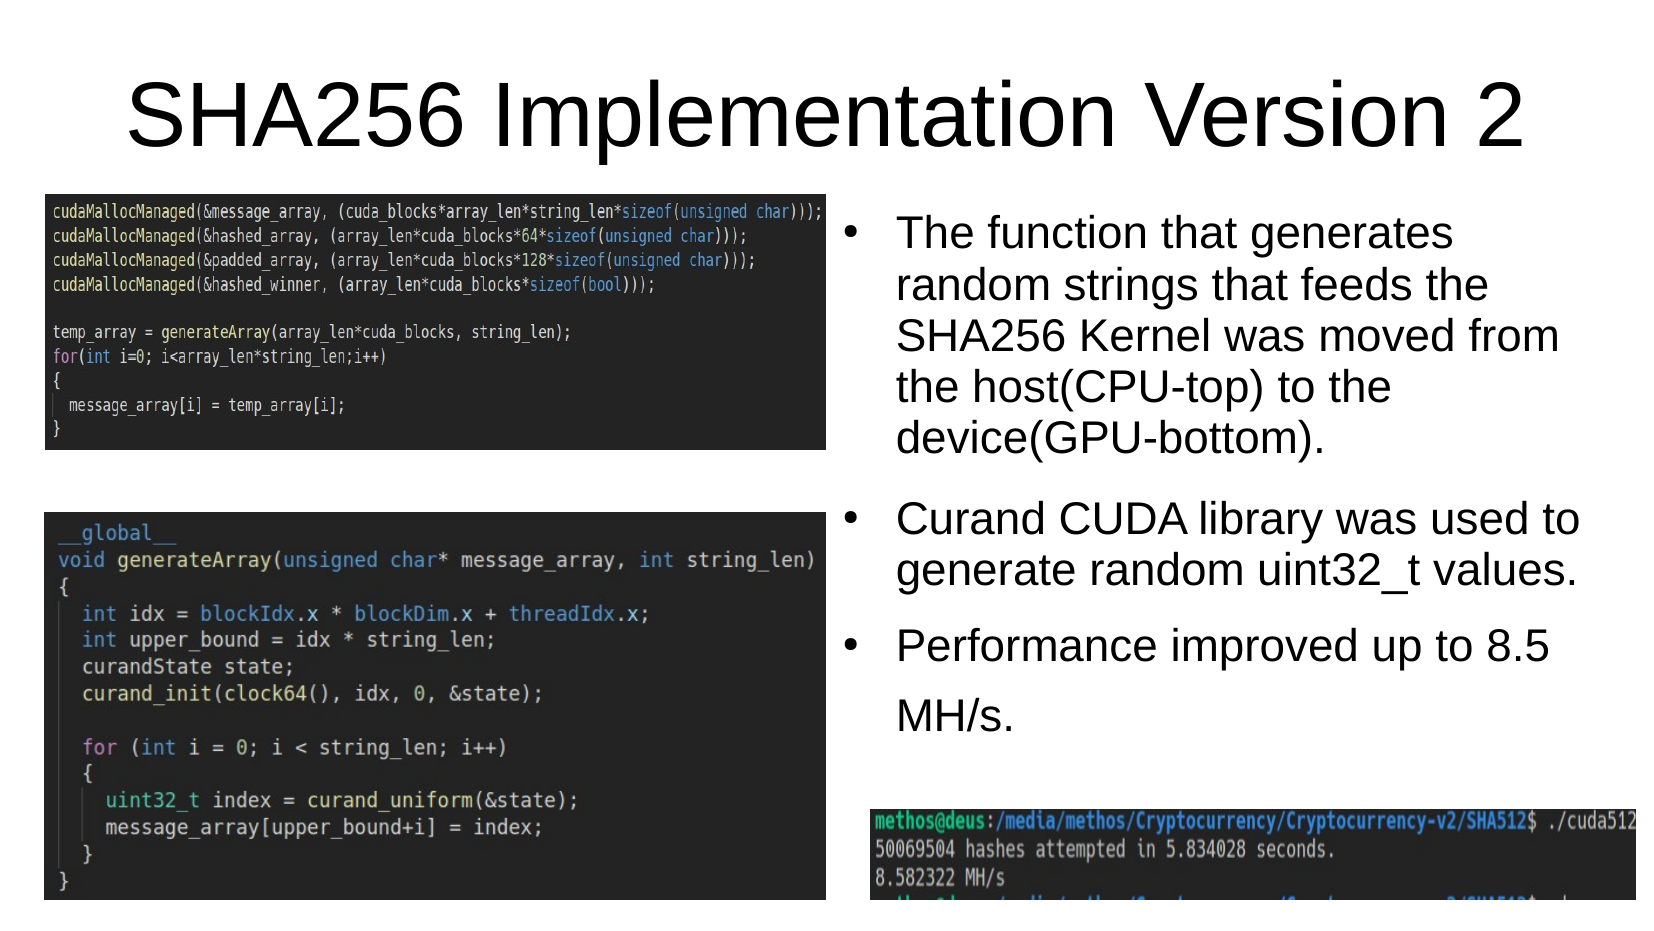

# SHA256 Implementation Version 2
The function that generates random strings that feeds the SHA256 Kernel was moved from the host(CPU-top) to the device(GPU-bottom).
Curand CUDA library was used to generate random uint32_t values.
Performance improved up to 8.5 MH/s.